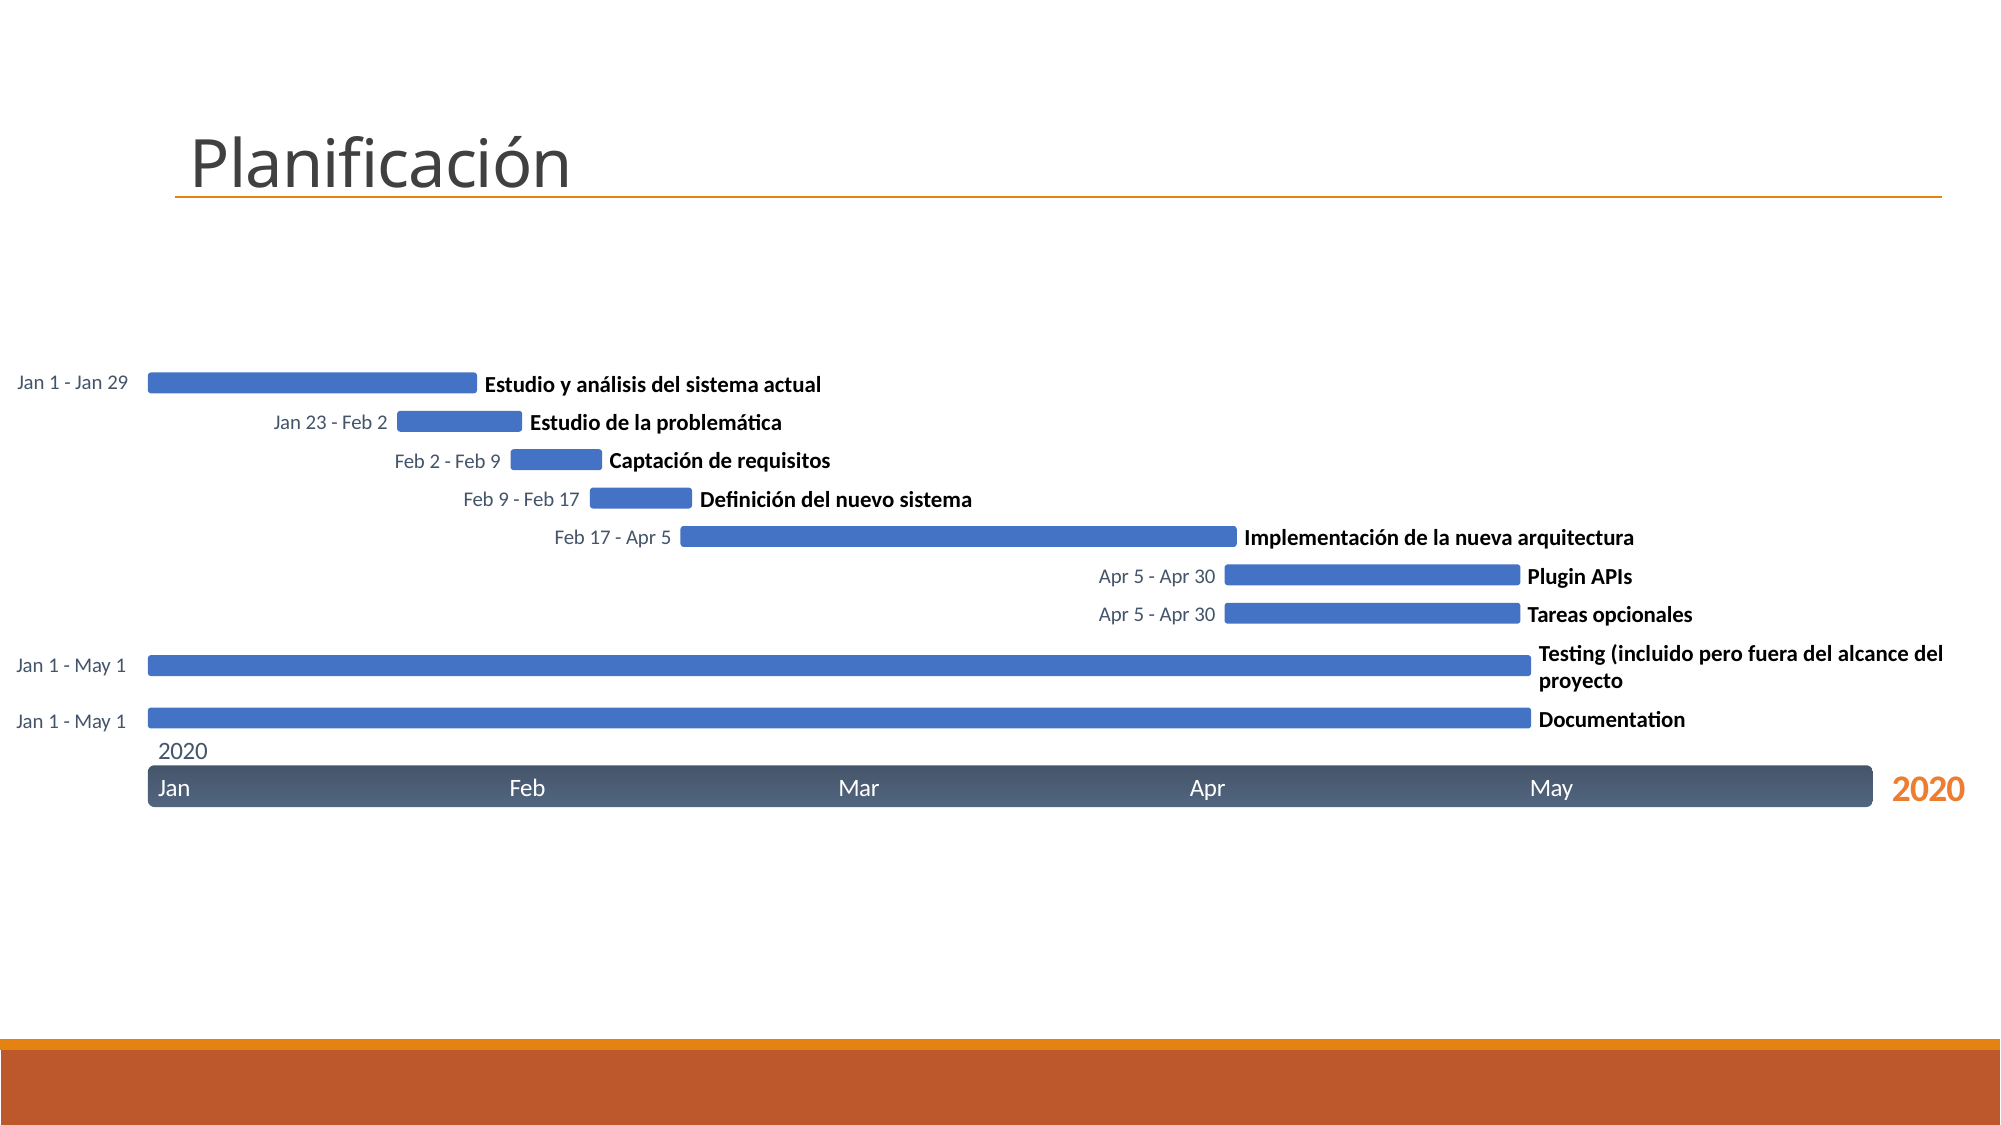

Planificación
Jan 1 - Jan 29
Estudio y análisis del sistema actual
Estudio de la problemática
Jan 23 - Feb 2
Captación de requisitos
Feb 2 - Feb 9
Definición del nuevo sistema
Feb 9 - Feb 17
Implementación de la nueva arquitectura
Feb 17 - Apr 5
Plugin APIs
Apr 5 - Apr 30
Tareas opcionales
Apr 5 - Apr 30
Testing (incluido pero fuera del alcance del proyecto
Jan 1 - May 1
Documentation
Jan 1 - May 1
2020
2020
Jan
Feb
Mar
Apr
May